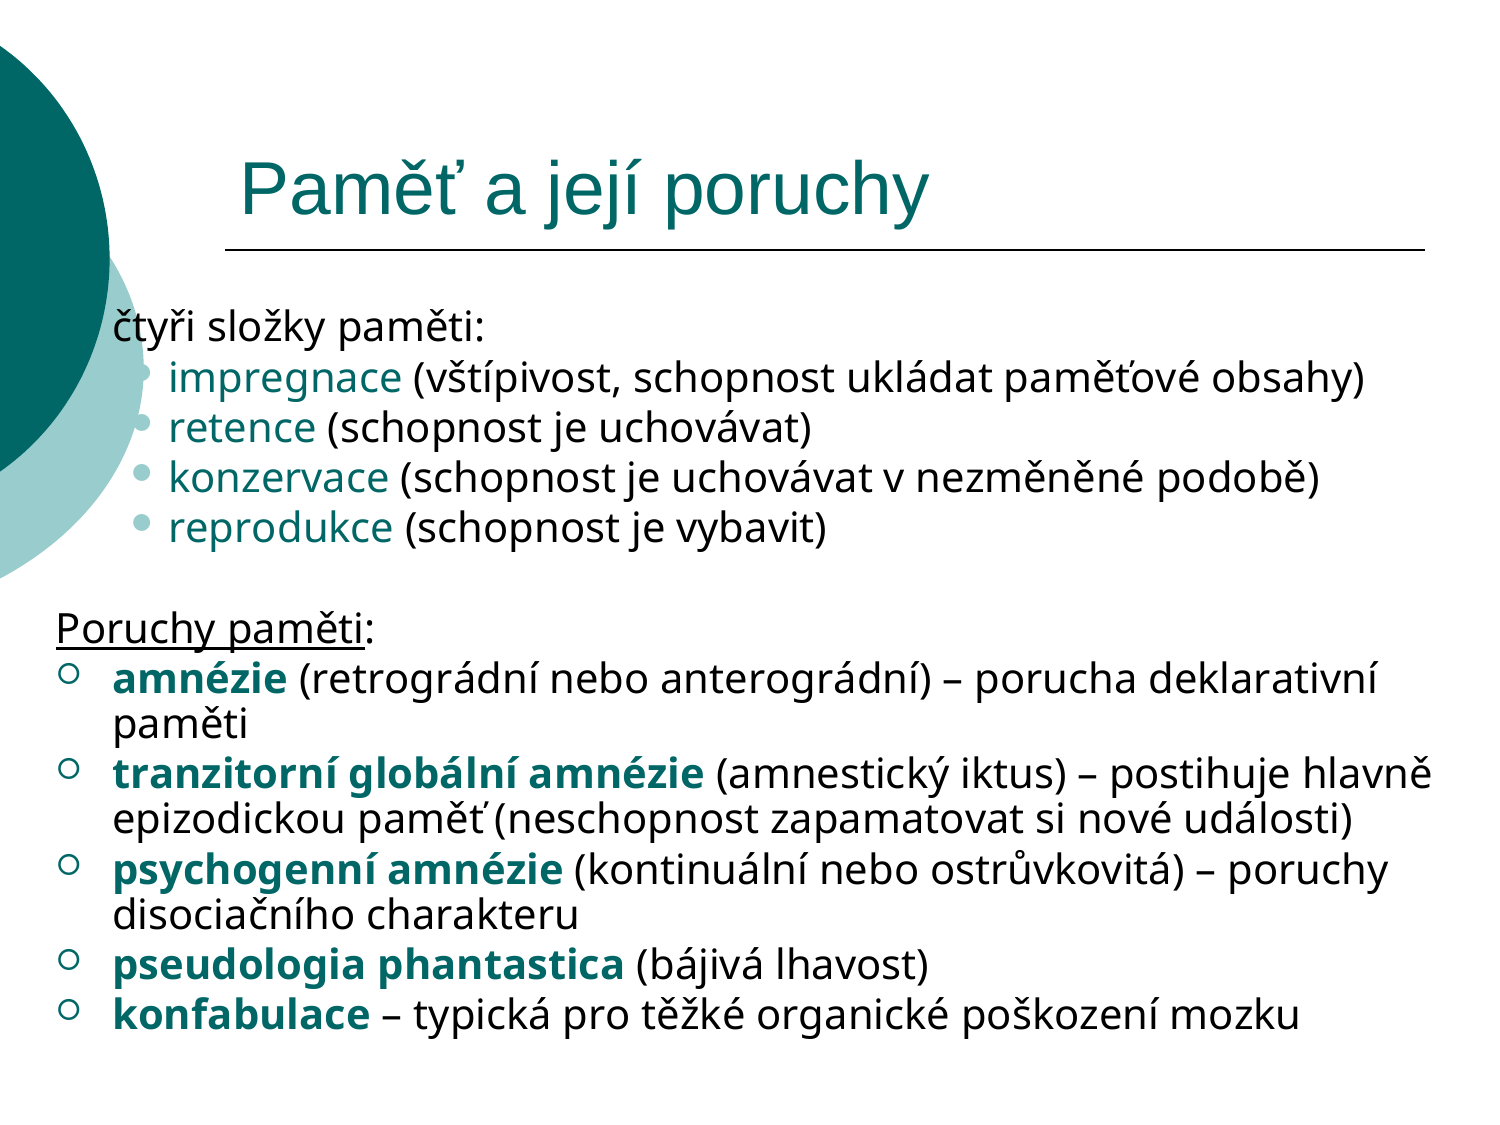

# Paměť a její poruchy
čtyři složky paměti:
impregnace (vštípivost, schopnost ukládat paměťové obsahy)
retence (schopnost je uchovávat)
konzervace (schopnost je uchovávat v nezměněné podobě)
reprodukce (schopnost je vybavit)
Poruchy paměti:
amnézie (retrográdní nebo anterográdní) – porucha deklarativní paměti
tranzitorní globální amnézie (amnestický iktus) – postihuje hlavně epizodickou paměť (neschopnost zapamatovat si nové události)
psychogenní amnézie (kontinuální nebo ostrůvkovitá) – poruchy disociačního charakteru
pseudologia phantastica (bájivá lhavost)
konfabulace – typická pro těžké organické poškození mozku